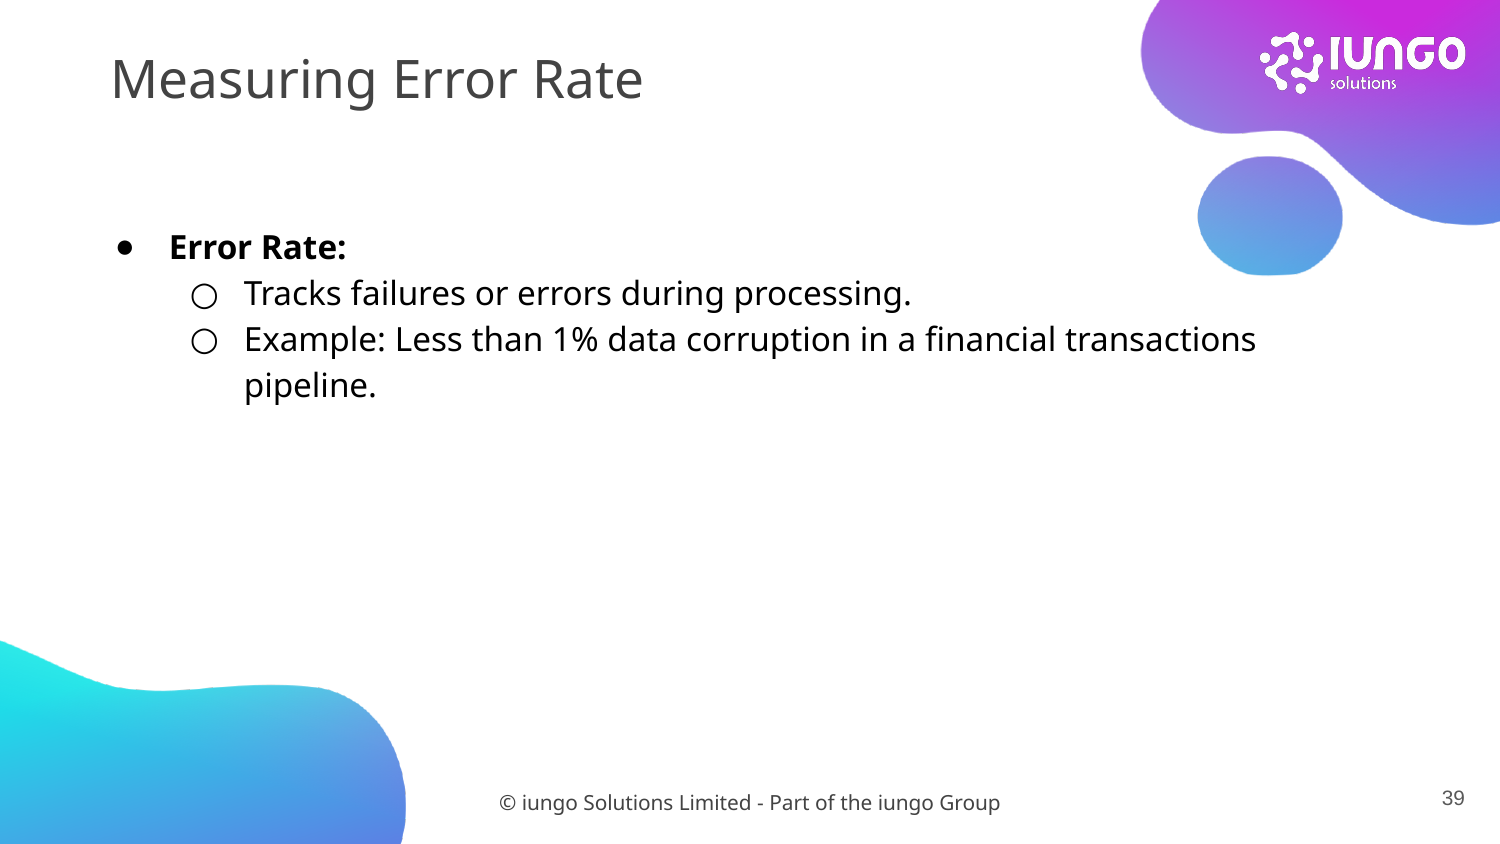

Measuring Error Rate
# Error Rate:
Tracks failures or errors during processing.
Example: Less than 1% data corruption in a financial transactions pipeline.